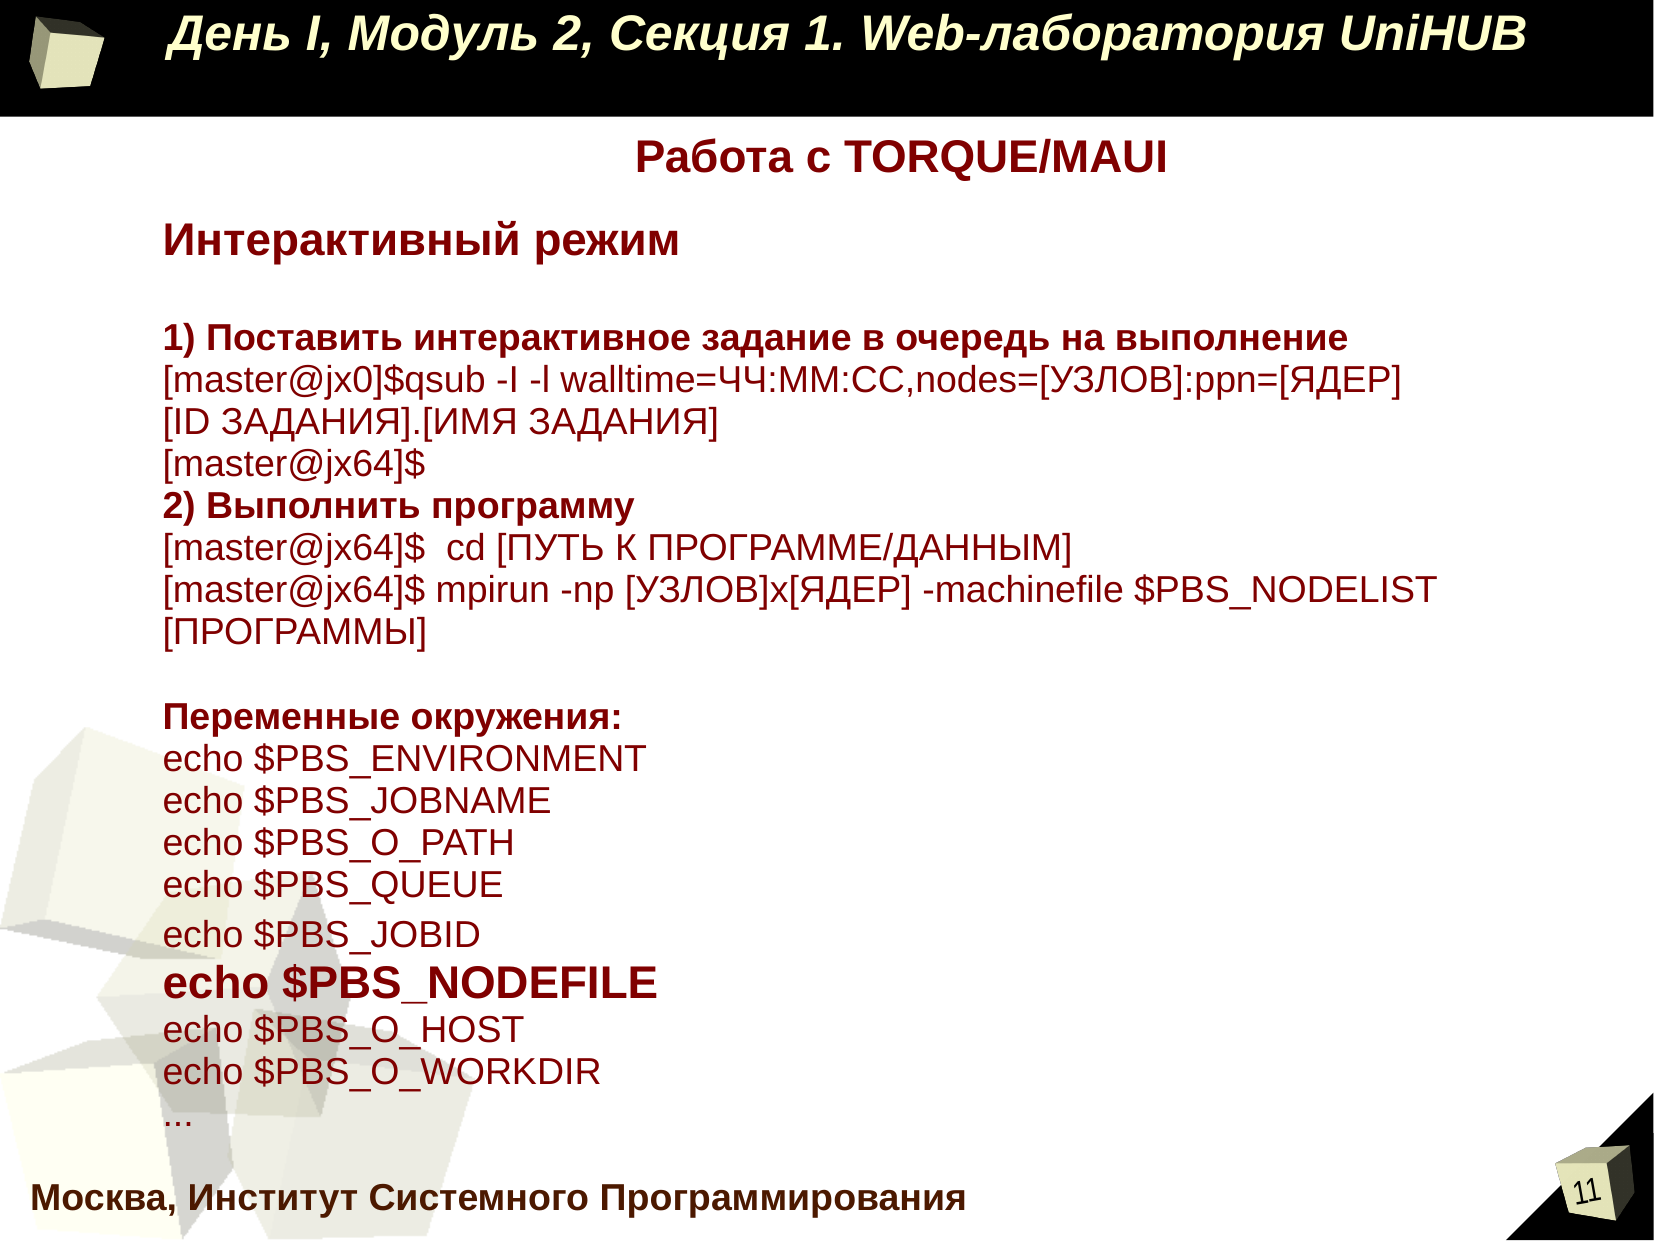

#
Работа с TORQUE/MAUI
Интерактивный режим
1) Поставить интерактивное задание в очередь на выполнение
[master@jx0]$qsub -I -l walltime=ЧЧ:ММ:СС,nodes=[УЗЛОВ]:ppn=[ЯДЕР]
[ID ЗАДАНИЯ].[ИМЯ ЗАДАНИЯ]
[master@jx64]$
2) Выполнить программу
[master@jx64]$ cd [ПУТЬ К ПРОГРАММЕ/ДАННЫМ]
[master@jx64]$ mpirun -np [УЗЛОВ]х[ЯДЕР] -machinefile $PBS_NODELIST [ПРОГРАММЫ]
Переменные окружения:
echo $PBS_ENVIRONMENT
echo $PBS_JOBNAME
echo $PBS_O_PATH
echo $PBS_QUEUE
echo $PBS_JOBID
echo $PBS_NODEFILE
echo $PBS_O_HOST
echo $PBS_O_WORKDIR
...